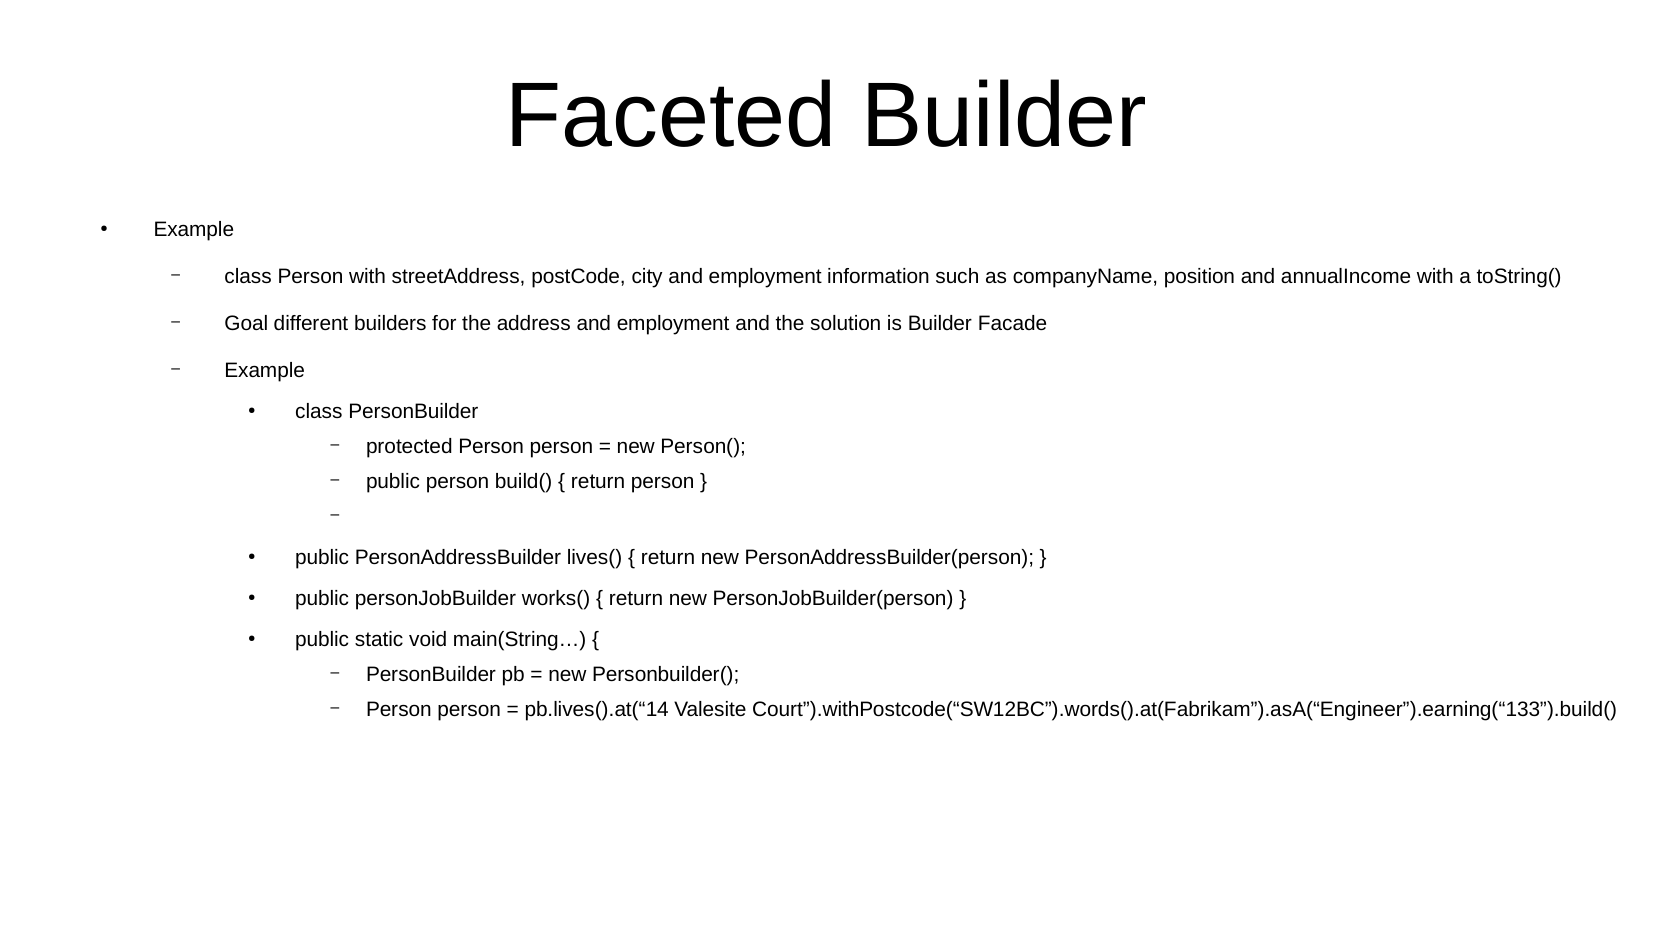

# Faceted Builder
Example
class Person with streetAddress, postCode, city and employment information such as companyName, position and annualIncome with a toString()
Goal different builders for the address and employment and the solution is Builder Facade
Example
class PersonBuilder
protected Person person = new Person();
public person build() { return person }
public PersonAddressBuilder lives() { return new PersonAddressBuilder(person); }
public personJobBuilder works() { return new PersonJobBuilder(person) }
public static void main(String…) {
PersonBuilder pb = new Personbuilder();
Person person = pb.lives().at(“14 Valesite Court”).withPostcode(“SW12BC”).words().at(Fabrikam”).asA(“Engineer”).earning(“133”).build()